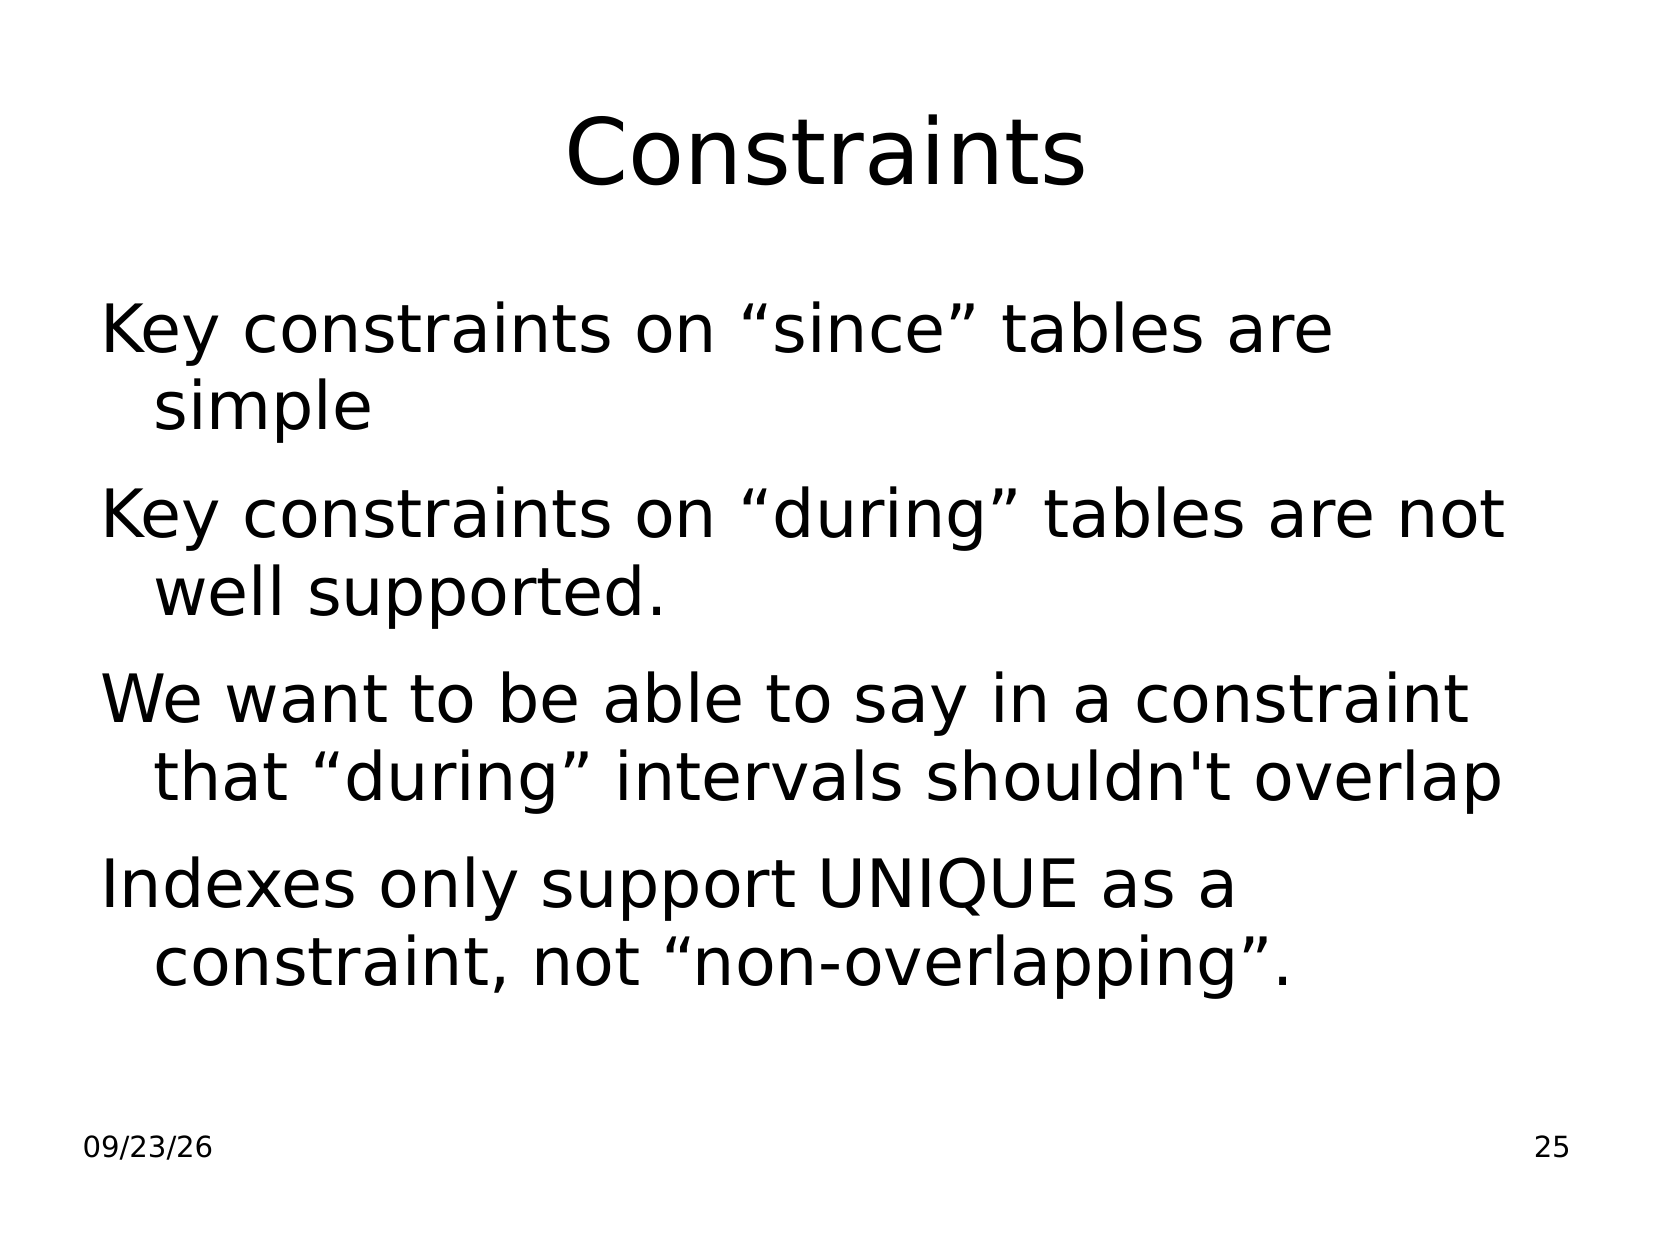

# Constraints
Key constraints on “since” tables are simple
Key constraints on “during” tables are not well supported.
We want to be able to say in a constraint that “during” intervals shouldn't overlap
Indexes only support UNIQUE as a constraint, not “non-overlapping”.
25